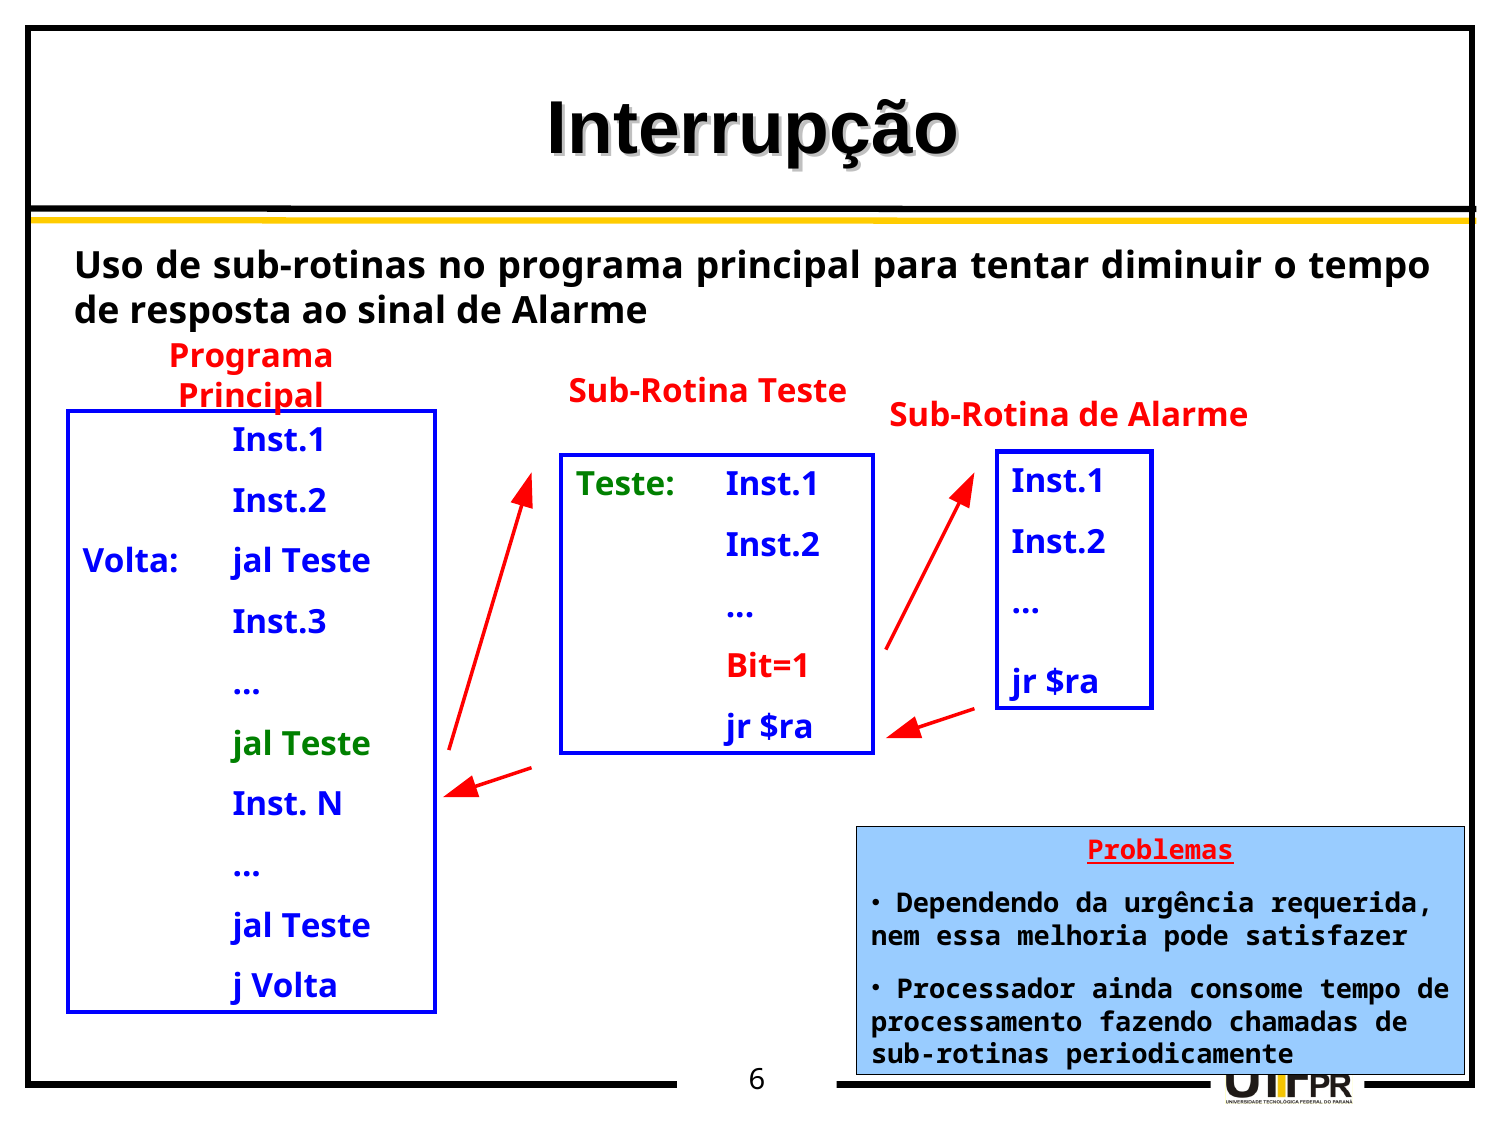

# Interrupção
Uso de sub-rotinas no programa principal para tentar diminuir o tempo de resposta ao sinal de Alarme
Programa Principal
Sub-Rotina Teste
Sub-Rotina de Alarme
	Inst.1
	Inst.2
Volta: 	jal Teste
	Inst.3
	...
	jal Teste
	Inst. N
	...
	jal Teste
	j Volta
Inst.1
Inst.2
...	jr $ra
Teste:	Inst.1
	Inst.2
	...
	Bit=1
	jr $ra
Problemas
 Dependendo da urgência requerida, nem essa melhoria pode satisfazer
 Processador ainda consome tempo de processamento fazendo chamadas de sub-rotinas periodicamente